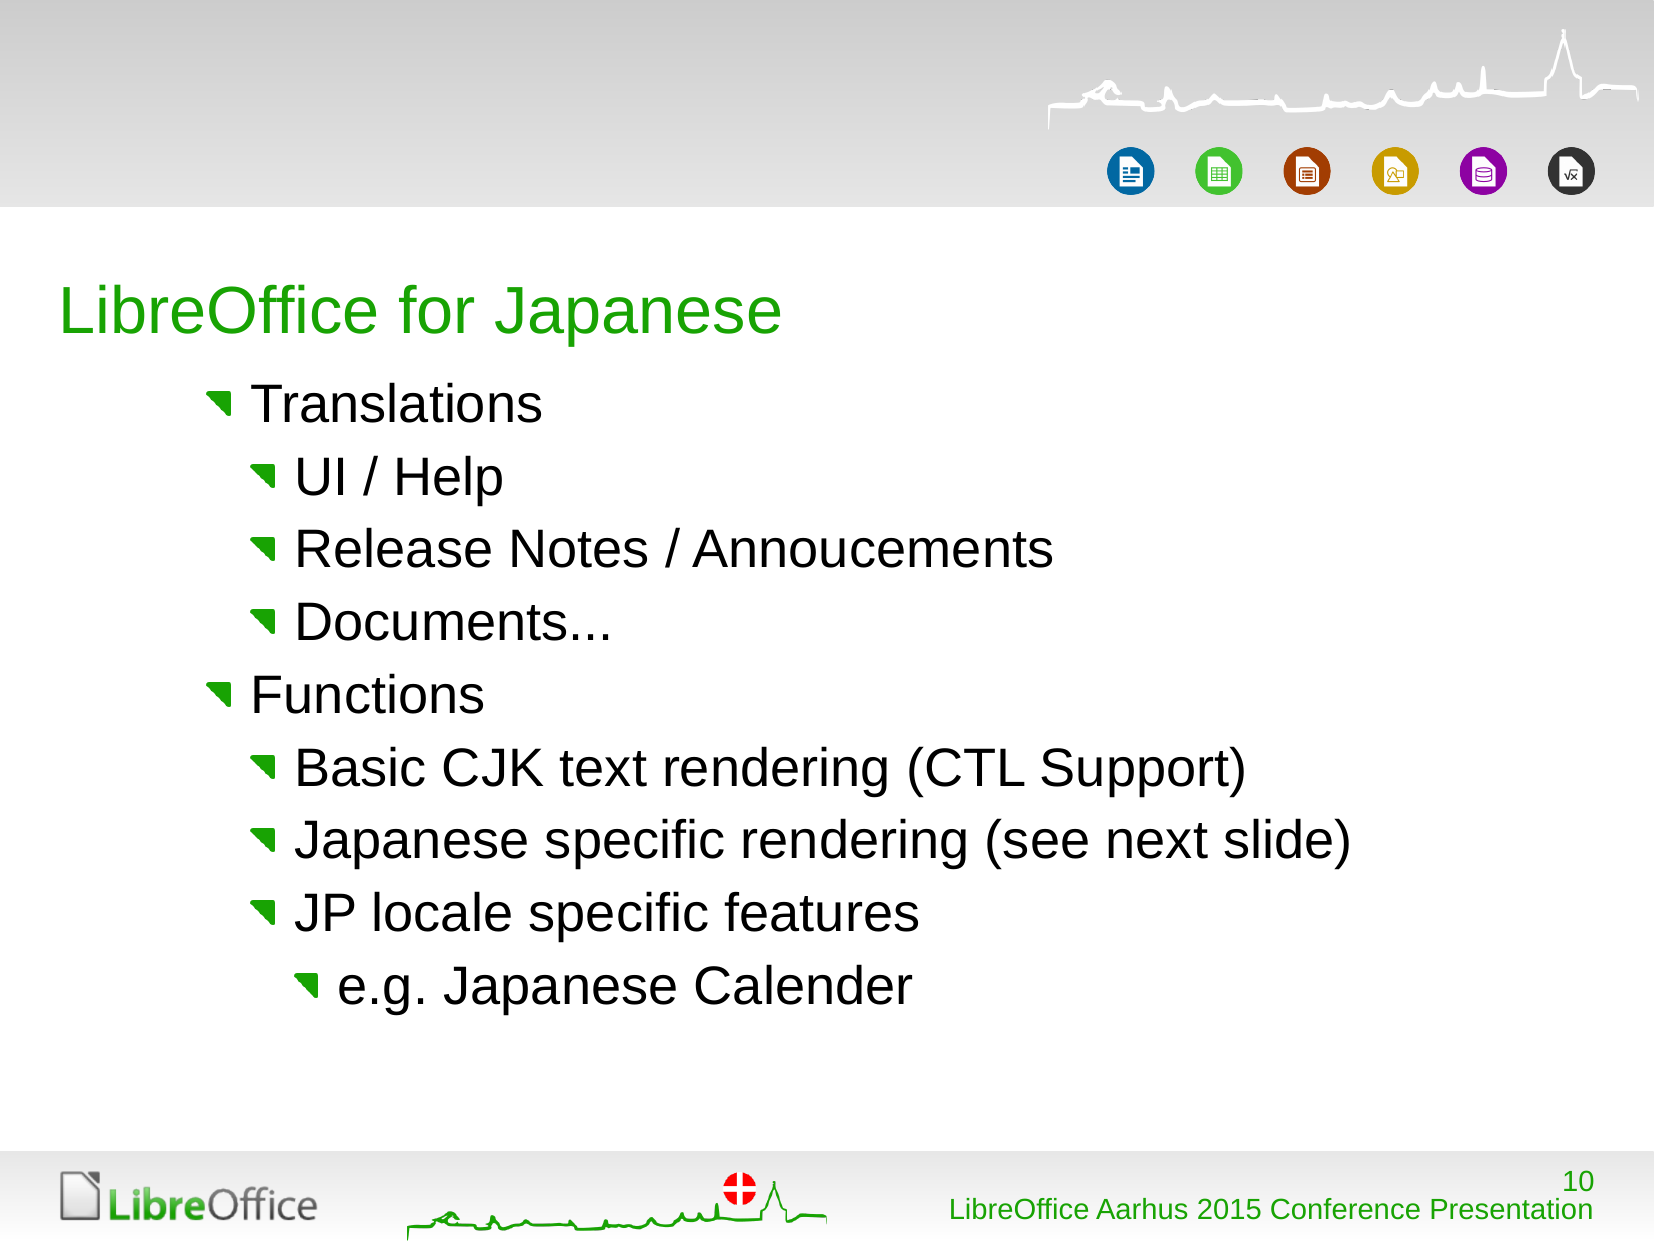

# LibreOffice for Japanese
Translations
UI / Help
Release Notes / Annoucements
Documents...
Functions
Basic CJK text rendering (CTL Support)
Japanese specific rendering (see next slide)
JP locale specific features
e.g. Japanese Calender
10
LibreOffice Aarhus 2015 Conference Presentation